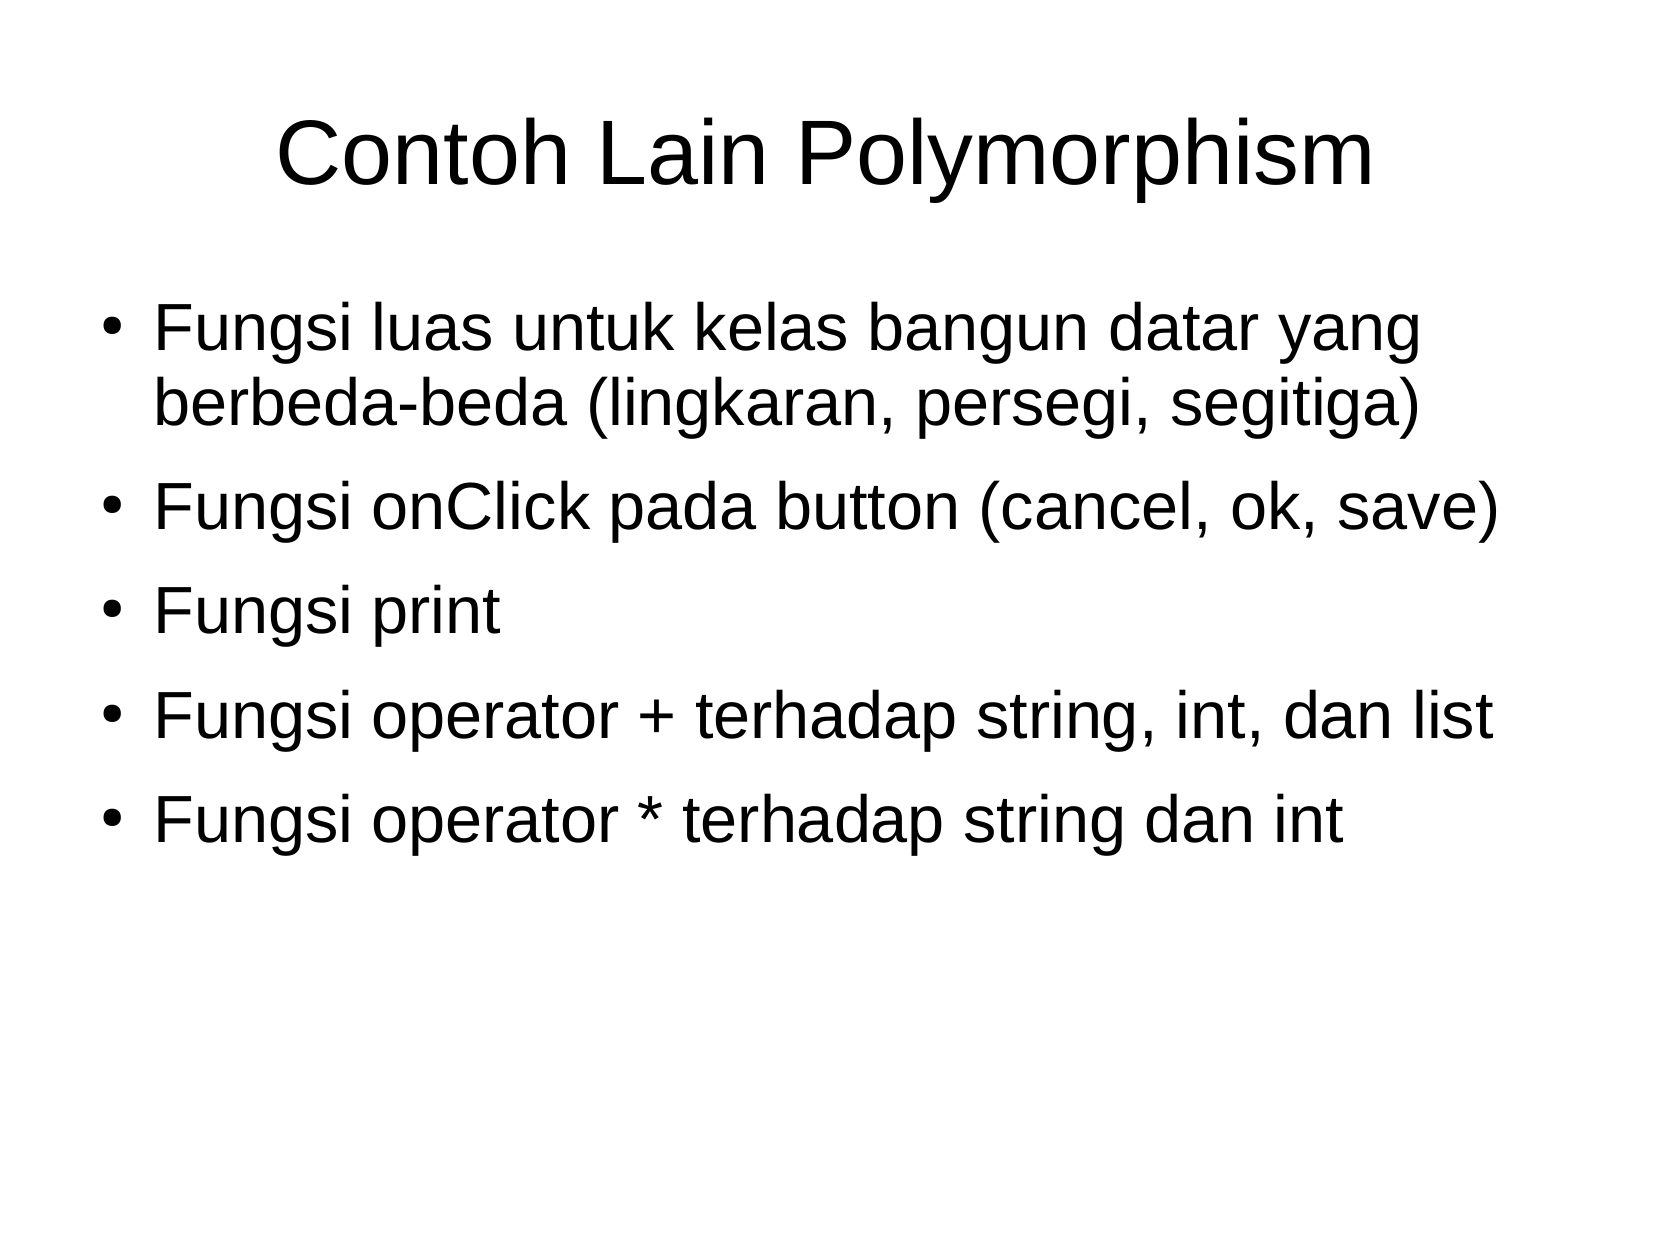

# Contoh Lain Polymorphism
Fungsi luas untuk kelas bangun datar yang berbeda-beda (lingkaran, persegi, segitiga)
Fungsi onClick pada button (cancel, ok, save)
Fungsi print
Fungsi operator + terhadap string, int, dan list
Fungsi operator * terhadap string dan int